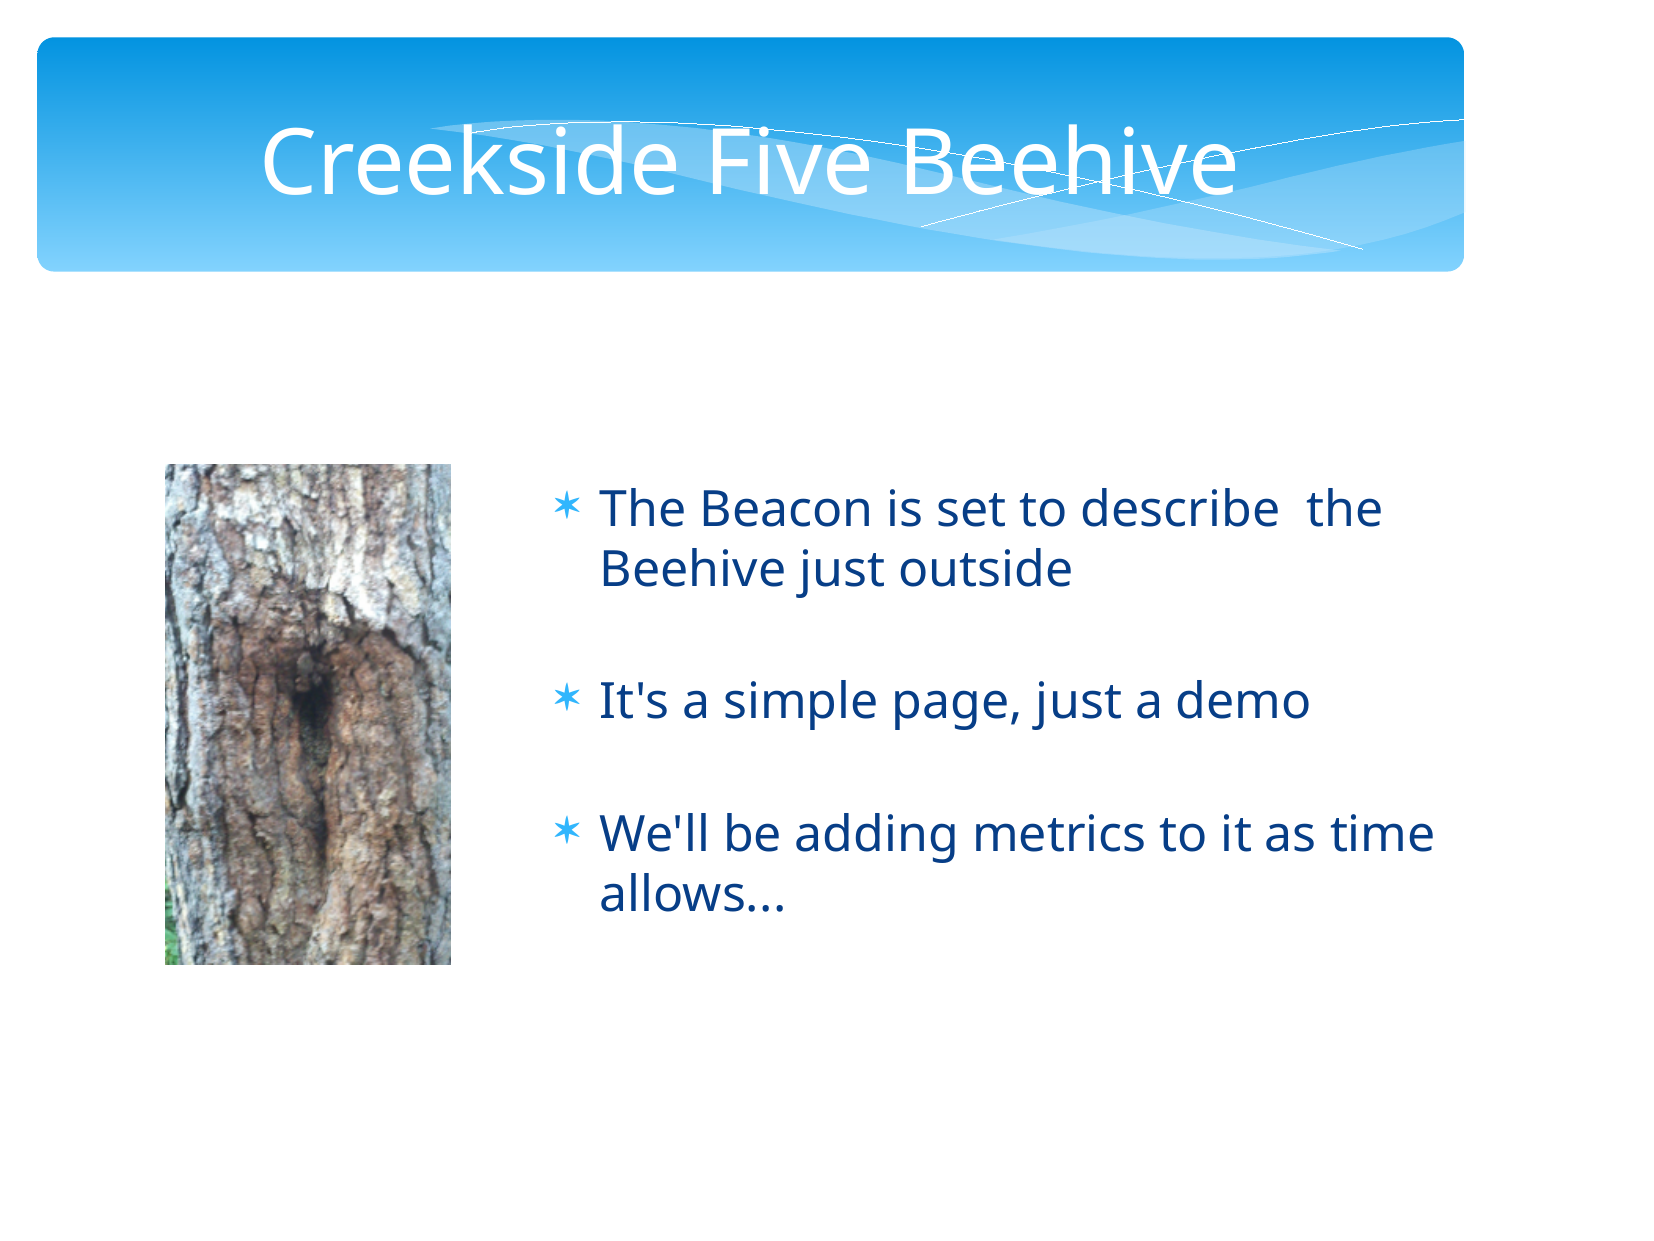

# Creekside Five Beehive
The Beacon is set to describe the Beehive just outside
It's a simple page, just a demo
We'll be adding metrics to it as time allows...